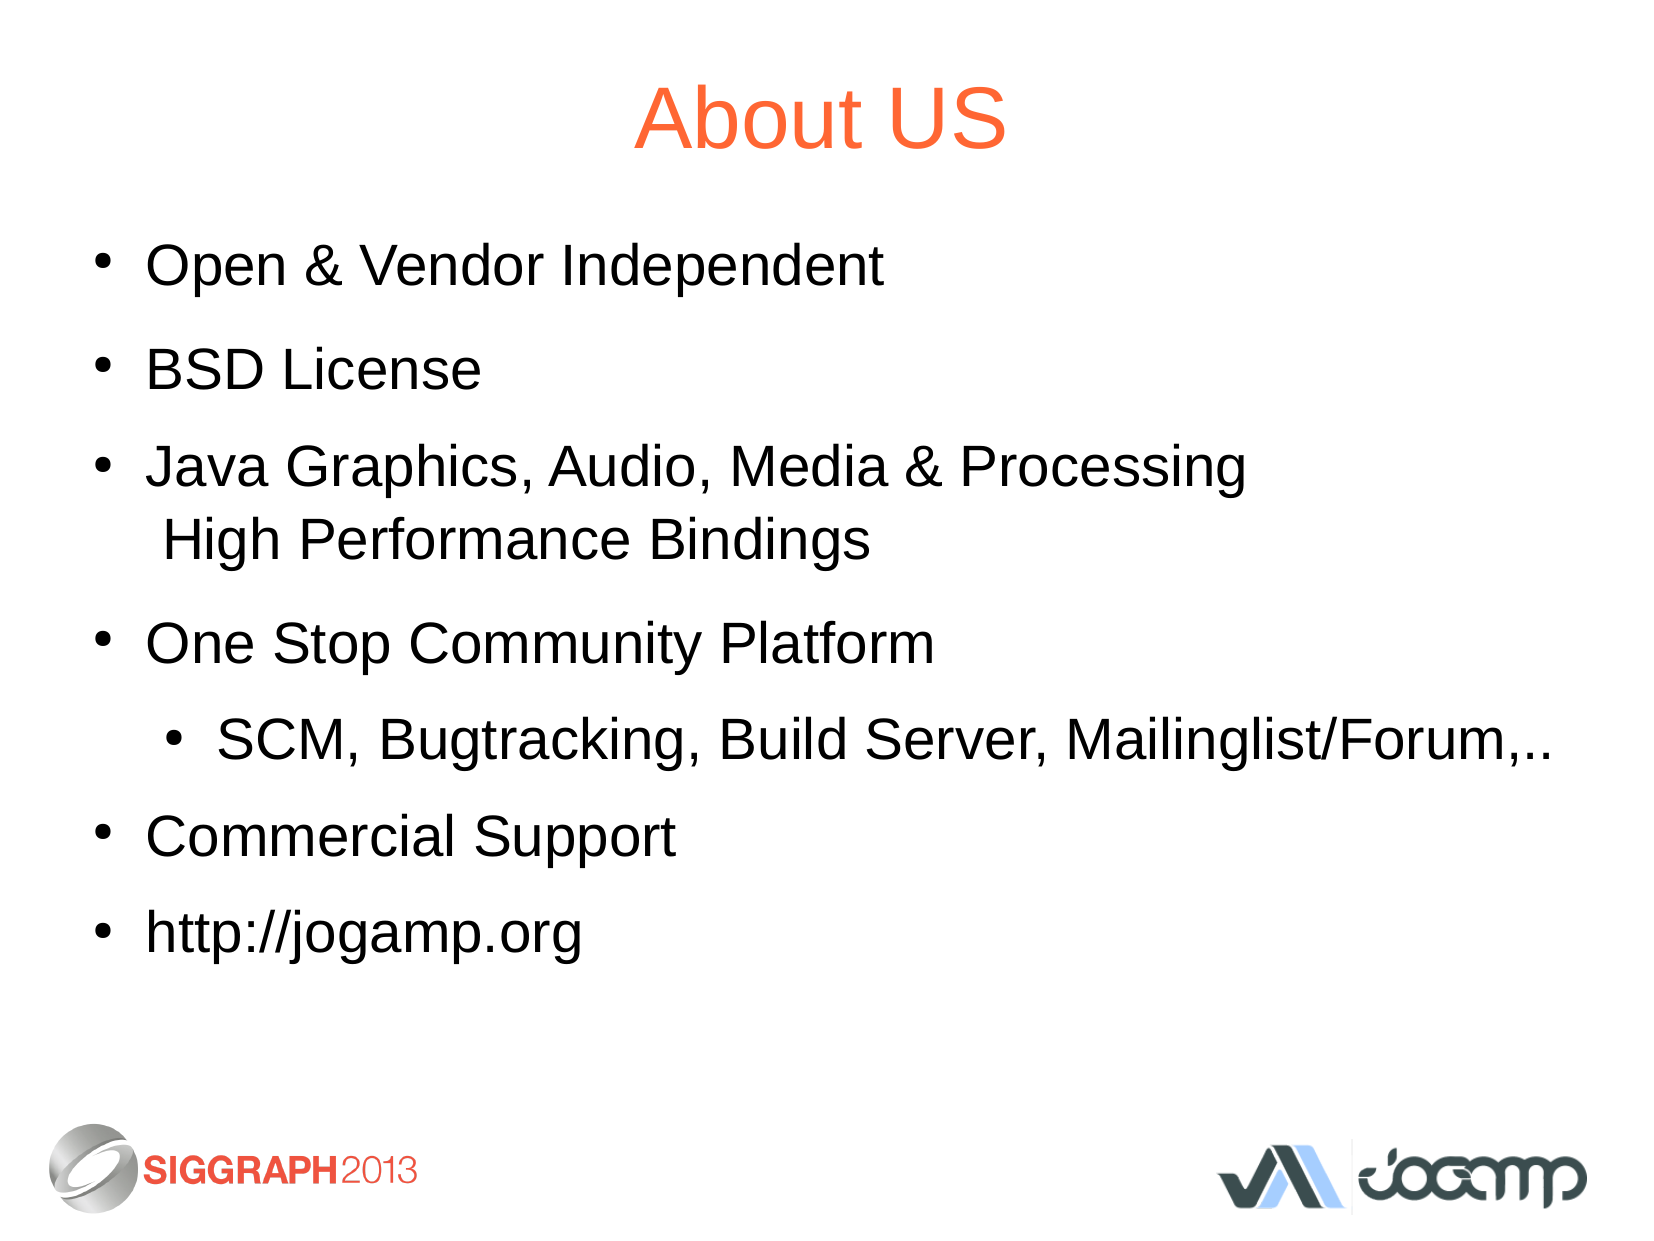

# About US
Open & Vendor Independent
BSD License
Java Graphics, Audio, Media & Processing
 High Performance Bindings
One Stop Community Platform
SCM, Bugtracking, Build Server, Mailinglist/Forum,..
Commercial Support
http://jogamp.org